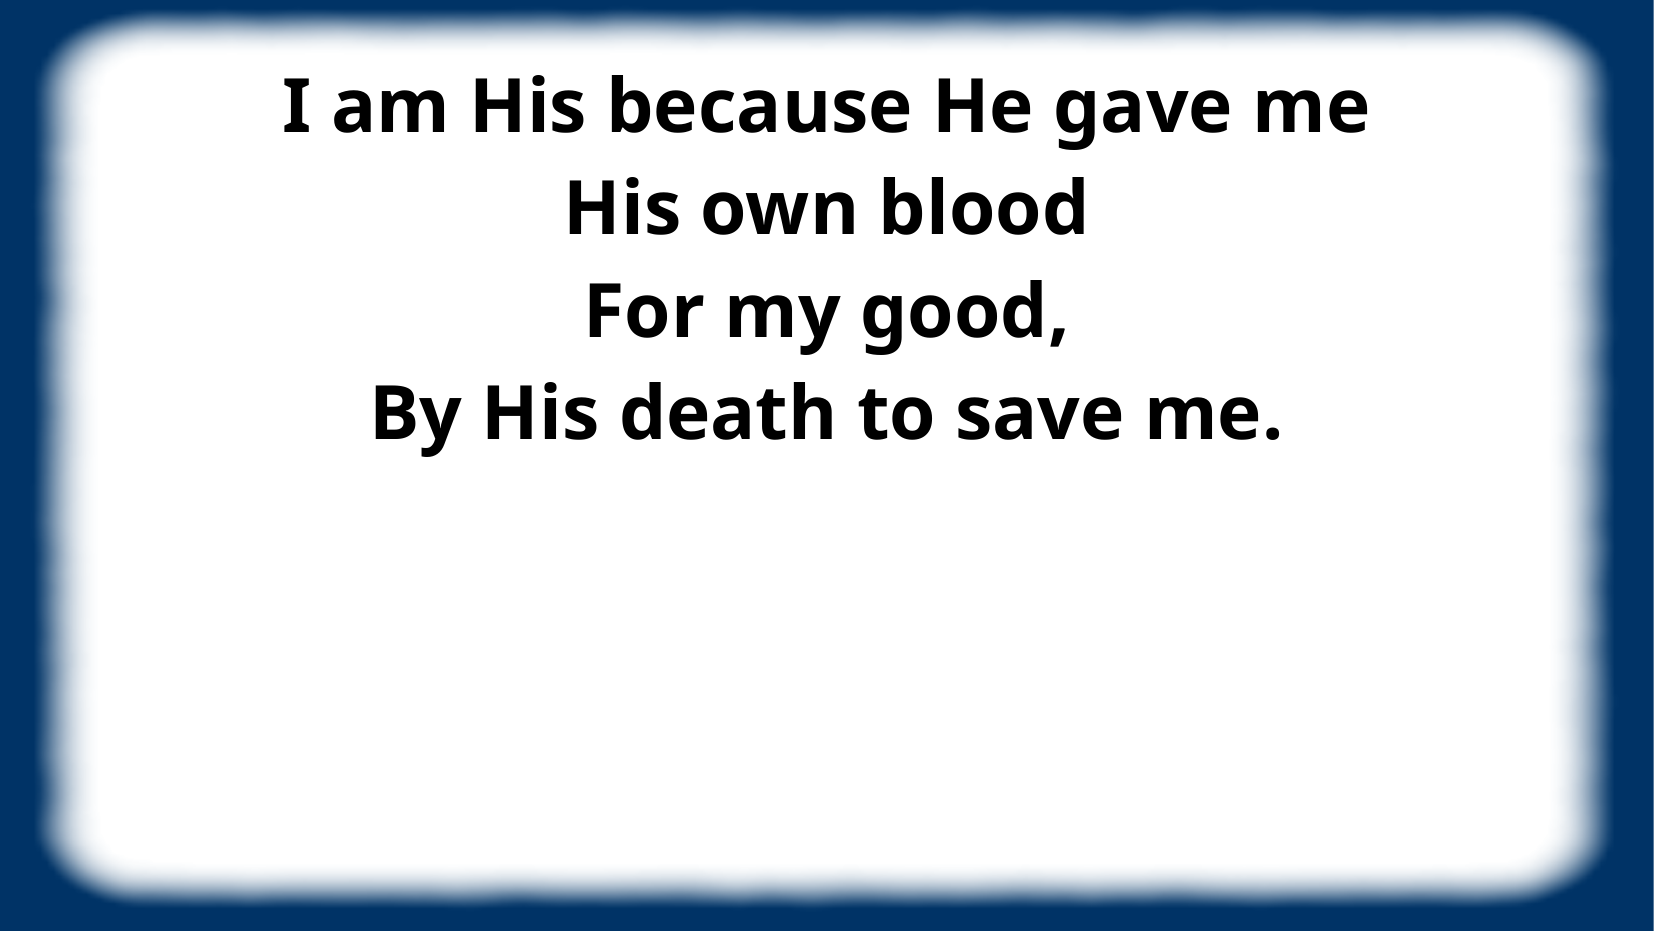

I am His because He gave me
His own blood
For my good,
By His death to save me.